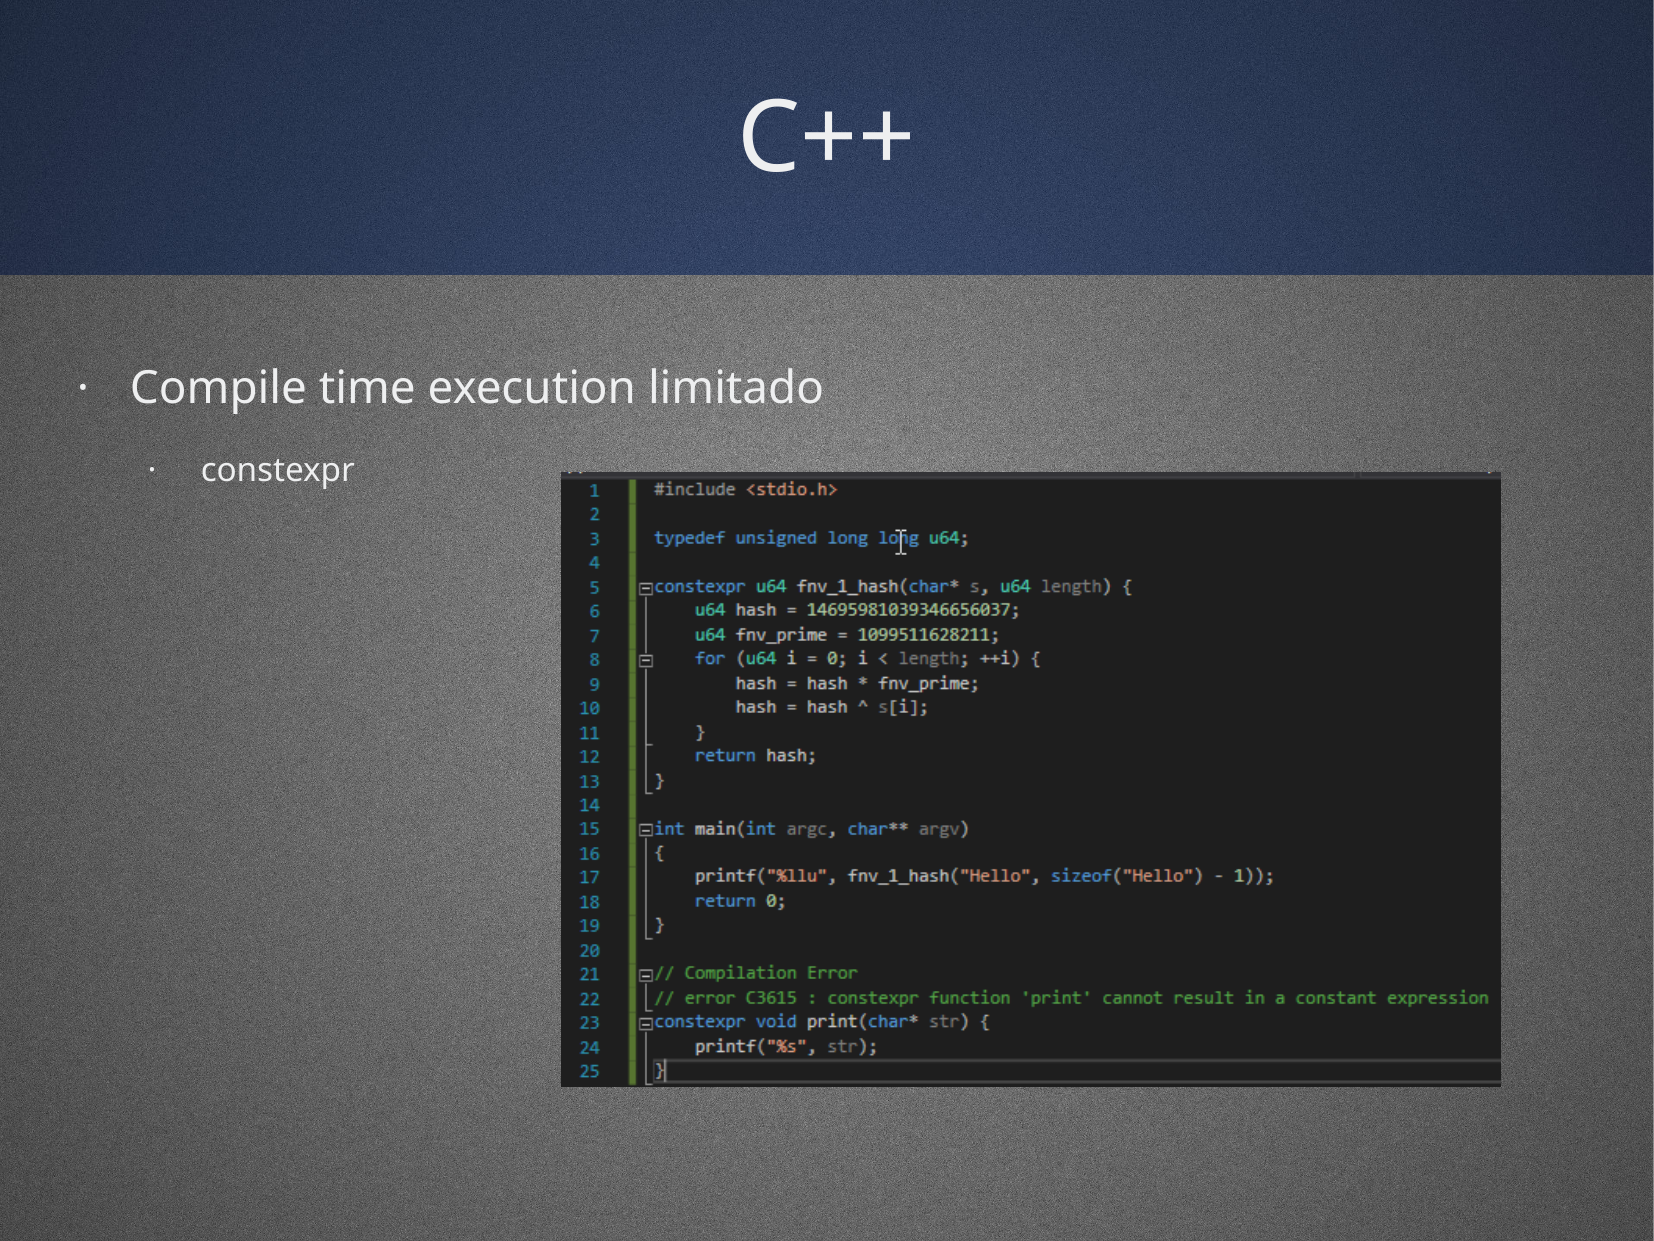

# C++
Compile time execution limitado
constexpr